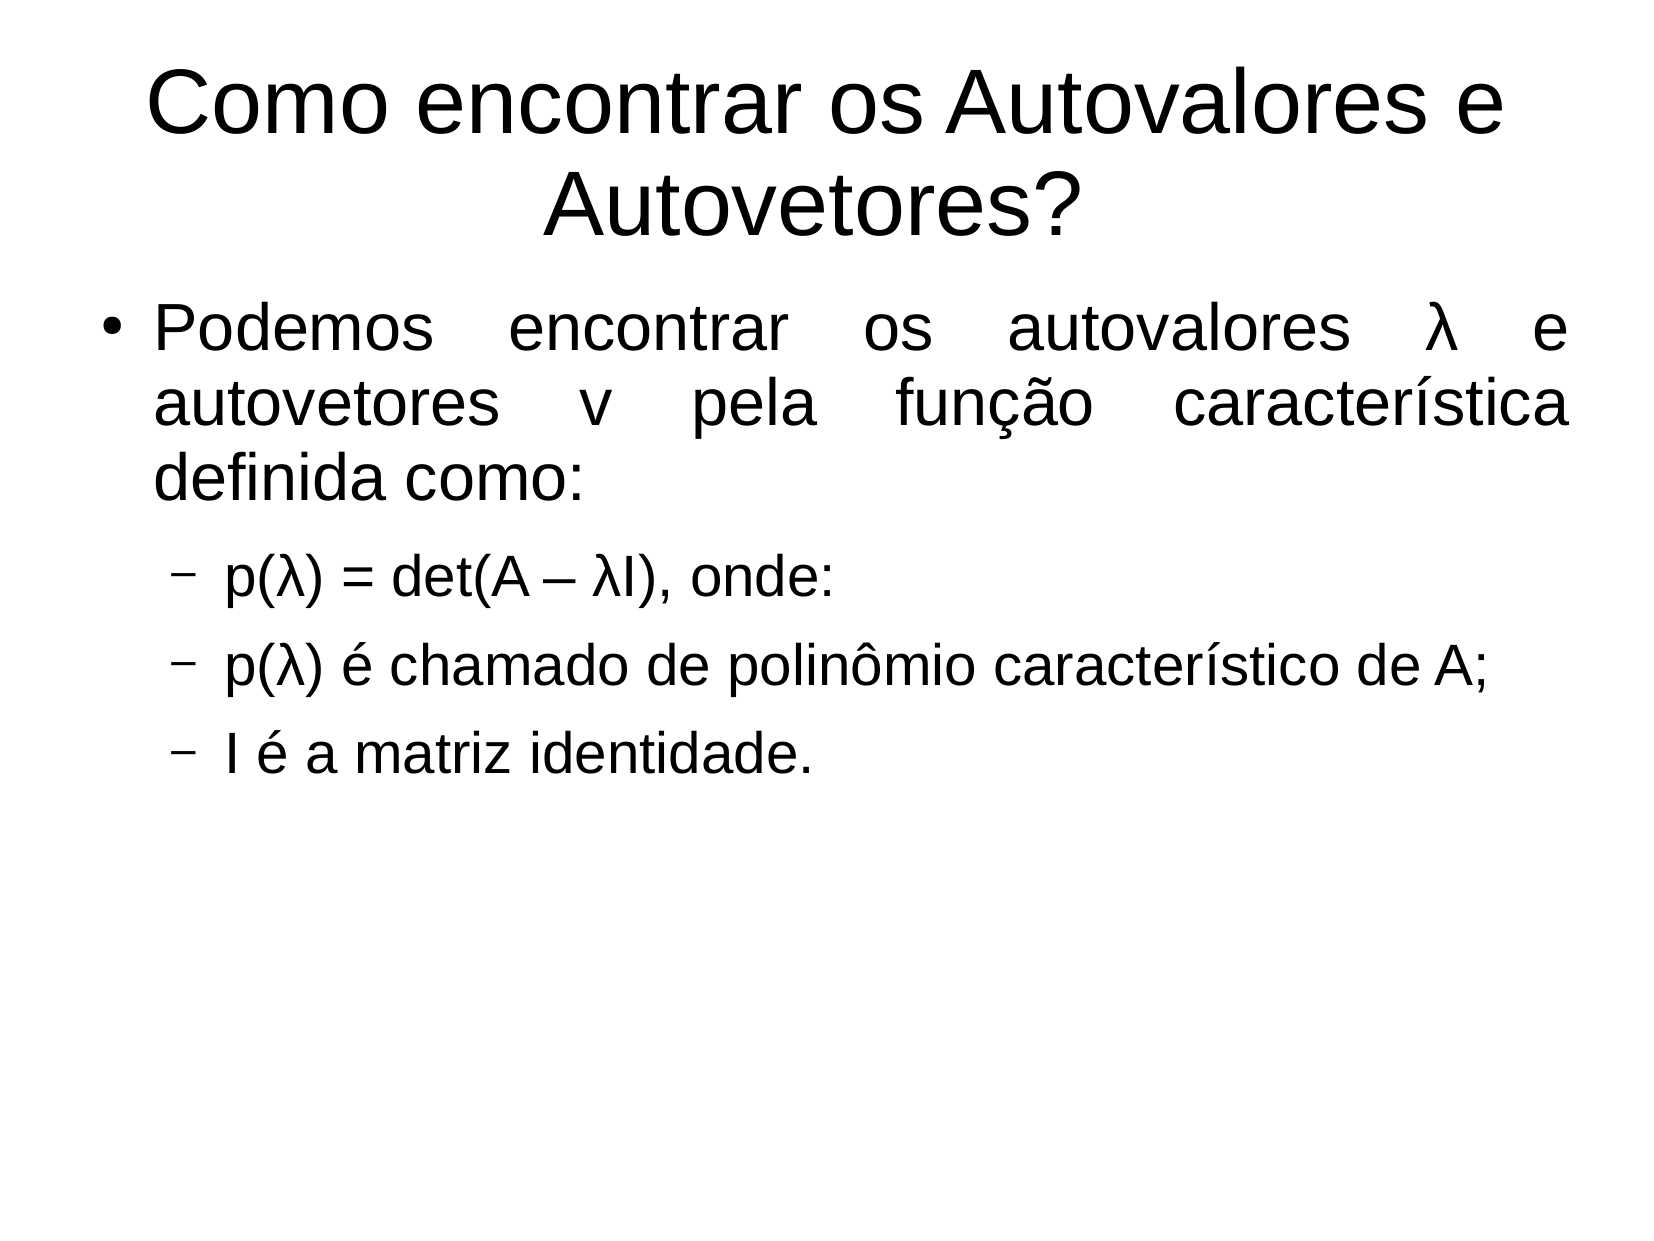

# Como encontrar os Autovalores e Autovetores?
Podemos encontrar os autovalores λ e autovetores v pela função característica definida como:
p(λ) = det(A – λI), onde:
p(λ) é chamado de polinômio característico de A;
I é a matriz identidade.